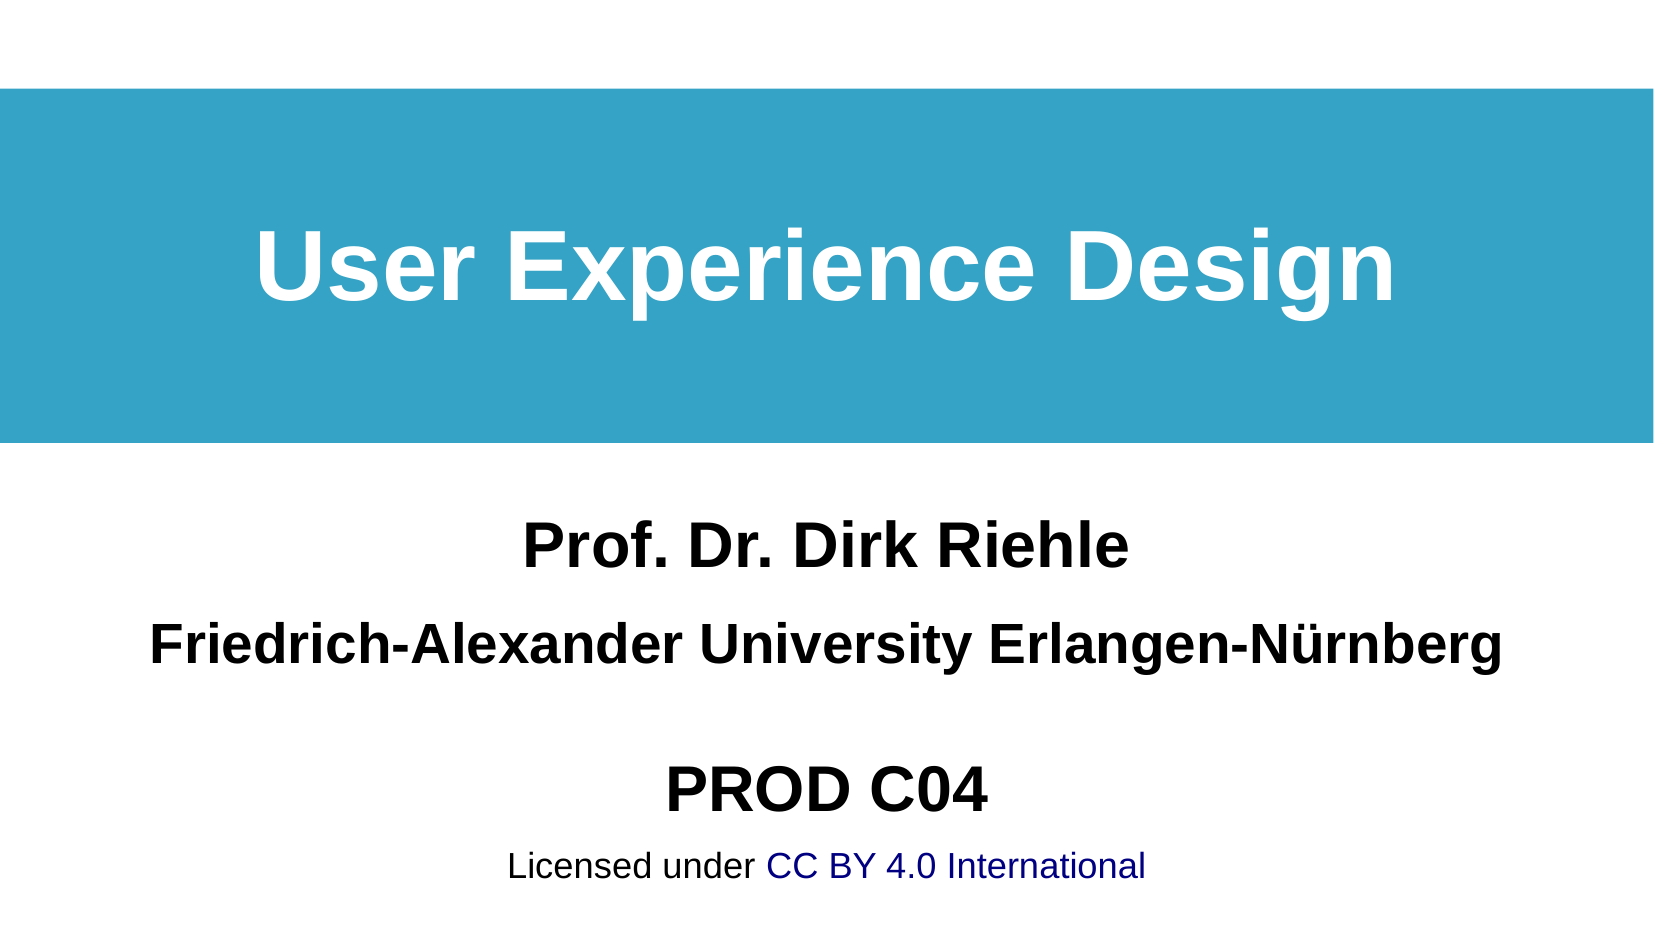

# User Experience Design
Prof. Dr. Dirk Riehle
Friedrich-Alexander University Erlangen-Nürnberg
PROD C04
Licensed under CC BY 4.0 International